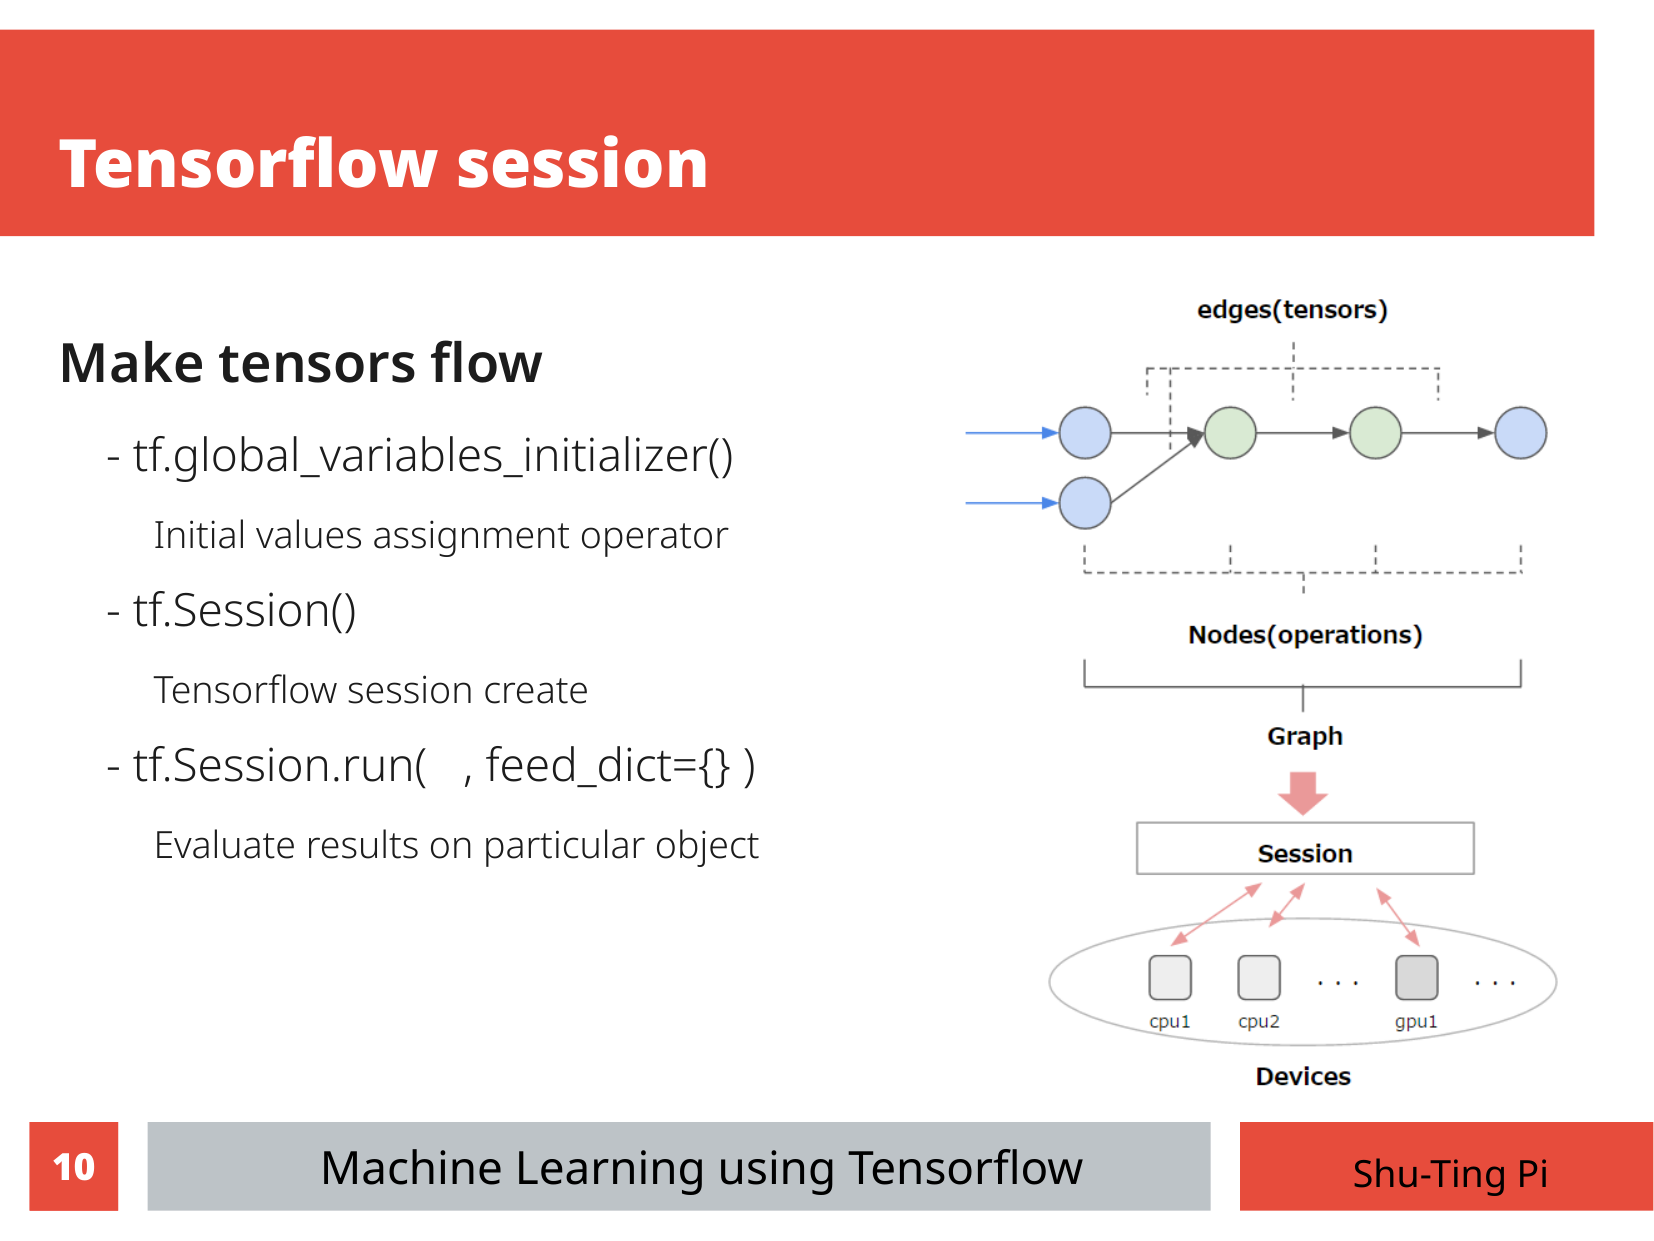

# Tensorflow session
Make tensors flow
- tf.global_variables_initializer()
Initial values assignment operator
- tf.Session()
Tensorflow session create
- tf.Session.run( , feed_dict={} )
Evaluate results on particular object
10
Machine Learning using Tensorflow
Shu-Ting Pi